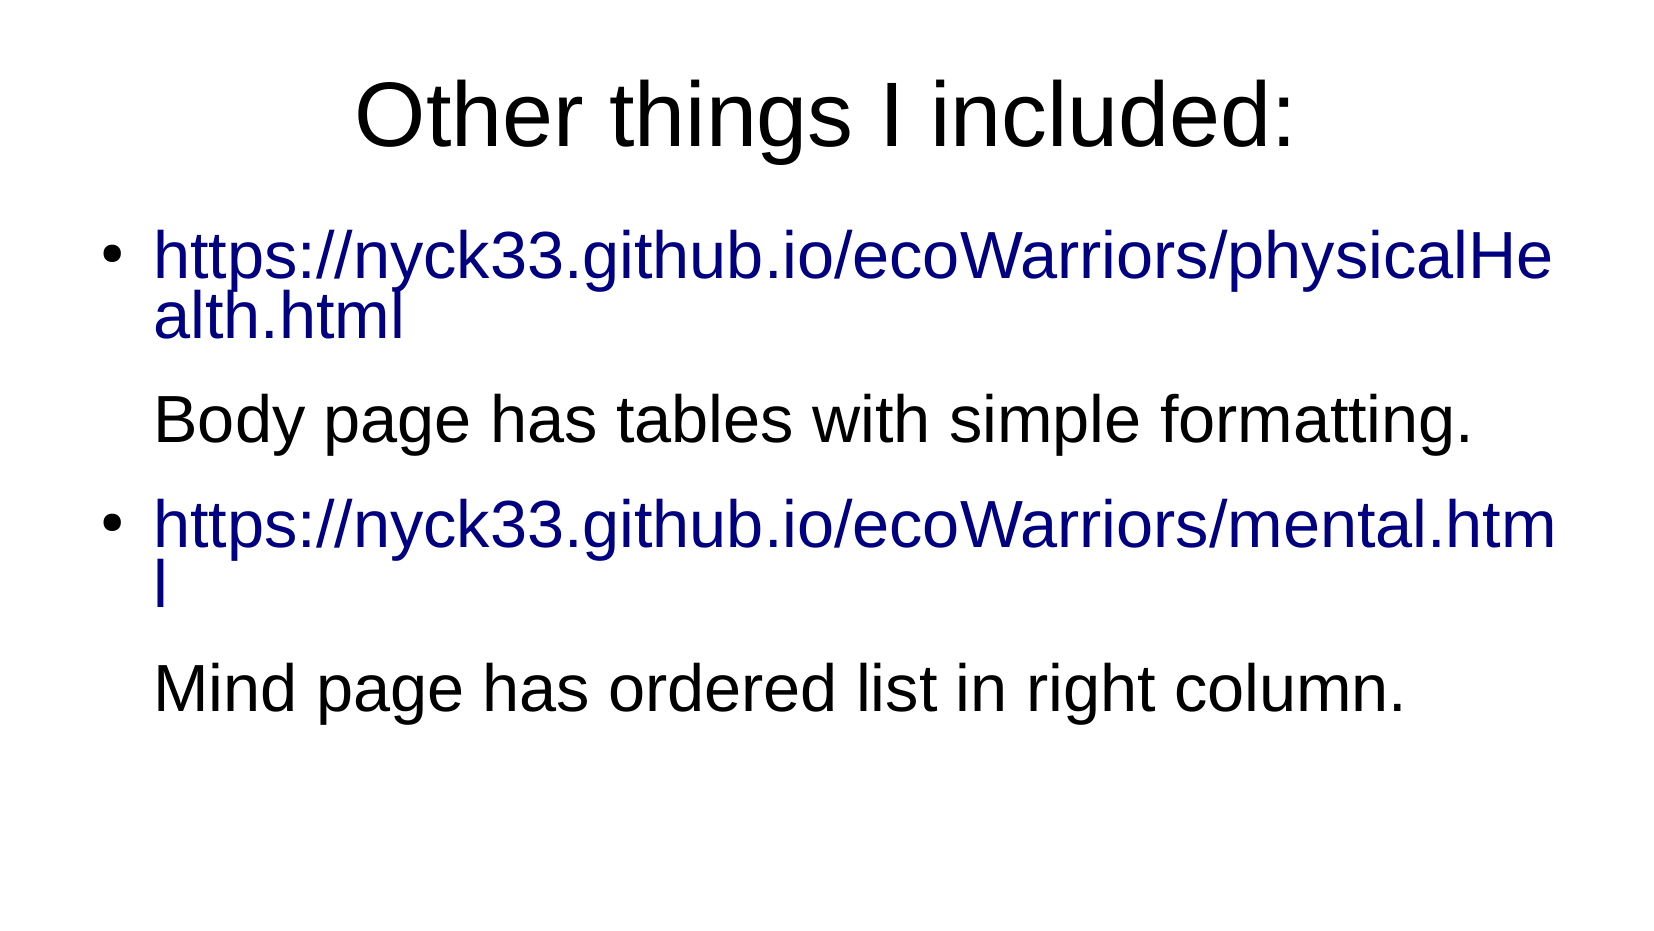

# Other things I included:
https://nyck33.github.io/ecoWarriors/physicalHealth.html
Body page has tables with simple formatting.
https://nyck33.github.io/ecoWarriors/mental.html
Mind page has ordered list in right column.